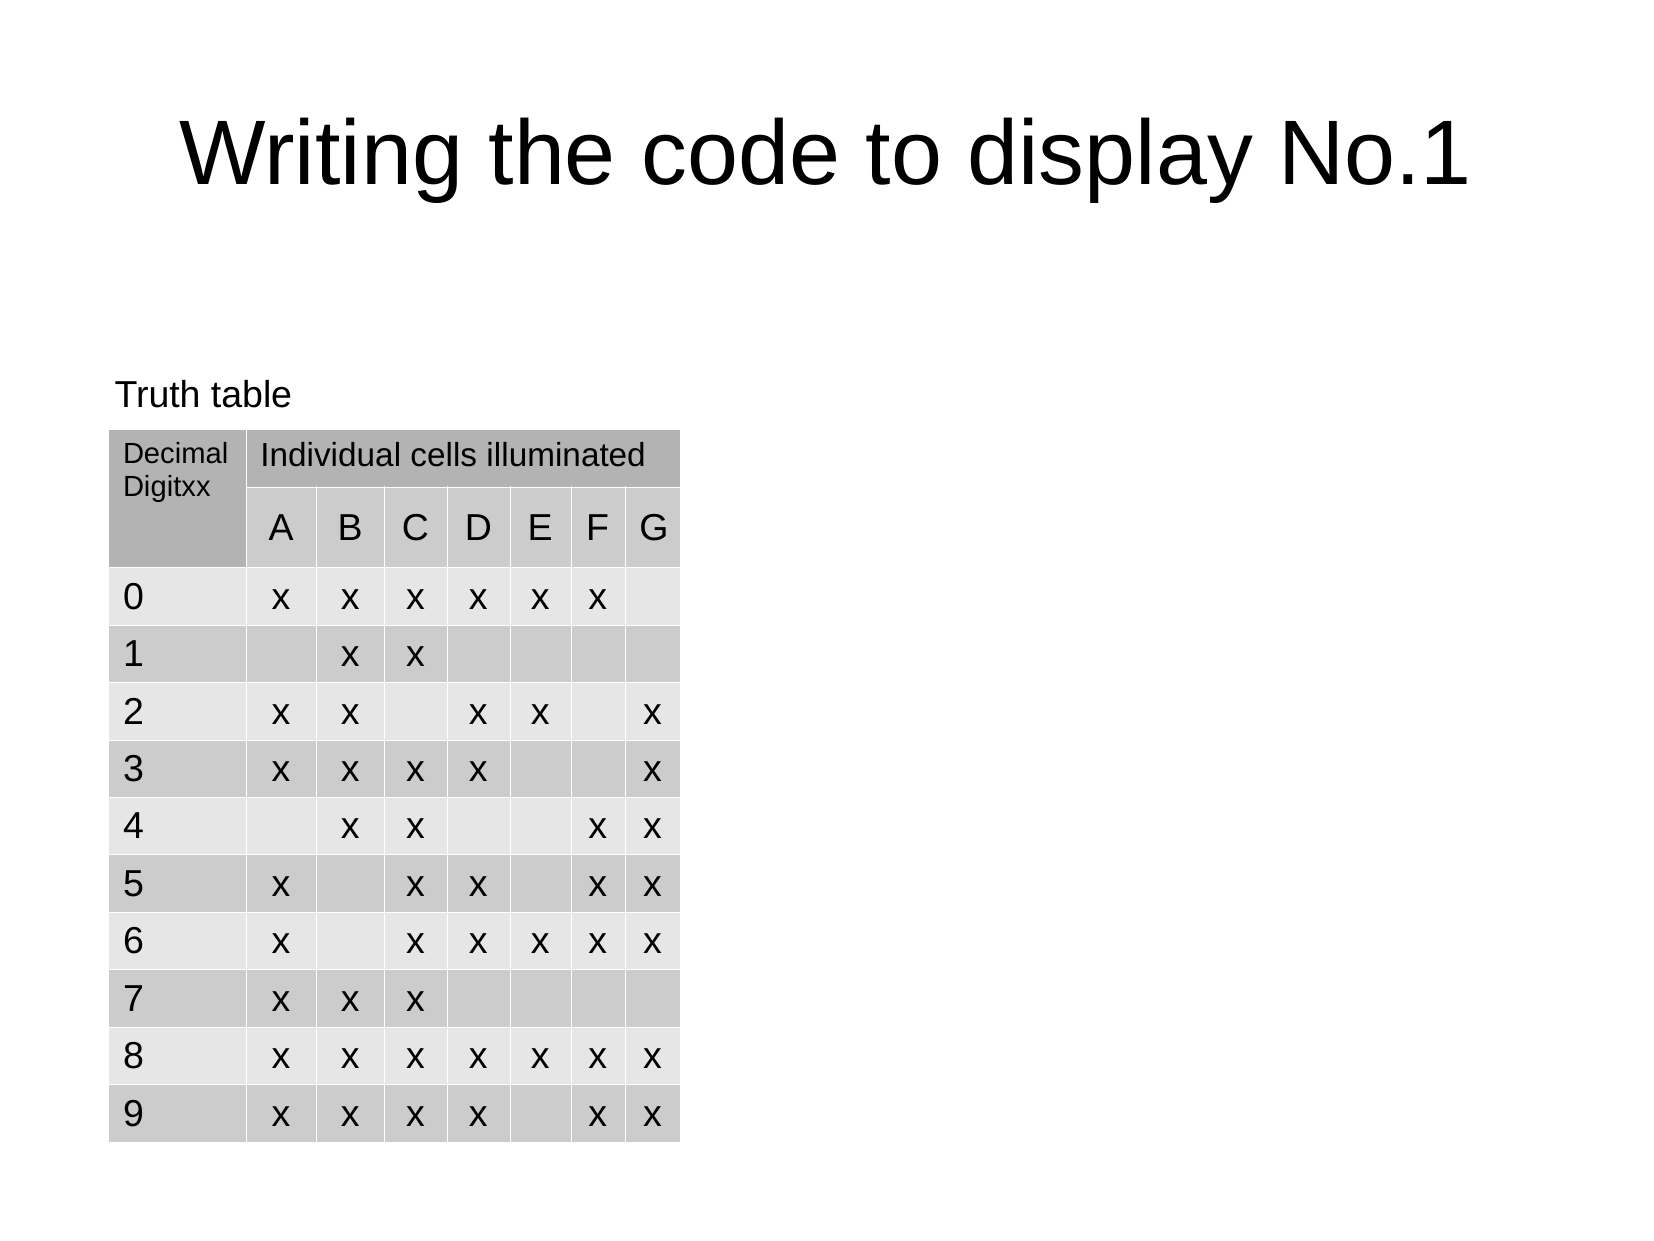

# Writing the code to display No.1
Truth table
| Decimal Digitxx | Individual cells illuminated | | | | | | |
| --- | --- | --- | --- | --- | --- | --- | --- |
| | A | B | C | D | E | F | G |
| 0 | x | x | x | x | x | x | |
| 1 | | x | x | | | | |
| 2 | x | x | | x | x | | x |
| 3 | x | x | x | x | | | x |
| 4 | | x | x | | | x | x |
| 5 | x | | x | x | | x | x |
| 6 | x | | x | x | x | x | x |
| 7 | x | x | x | | | | |
| 8 | x | x | x | x | x | x | x |
| 9 | x | x | x | x | | x | x |